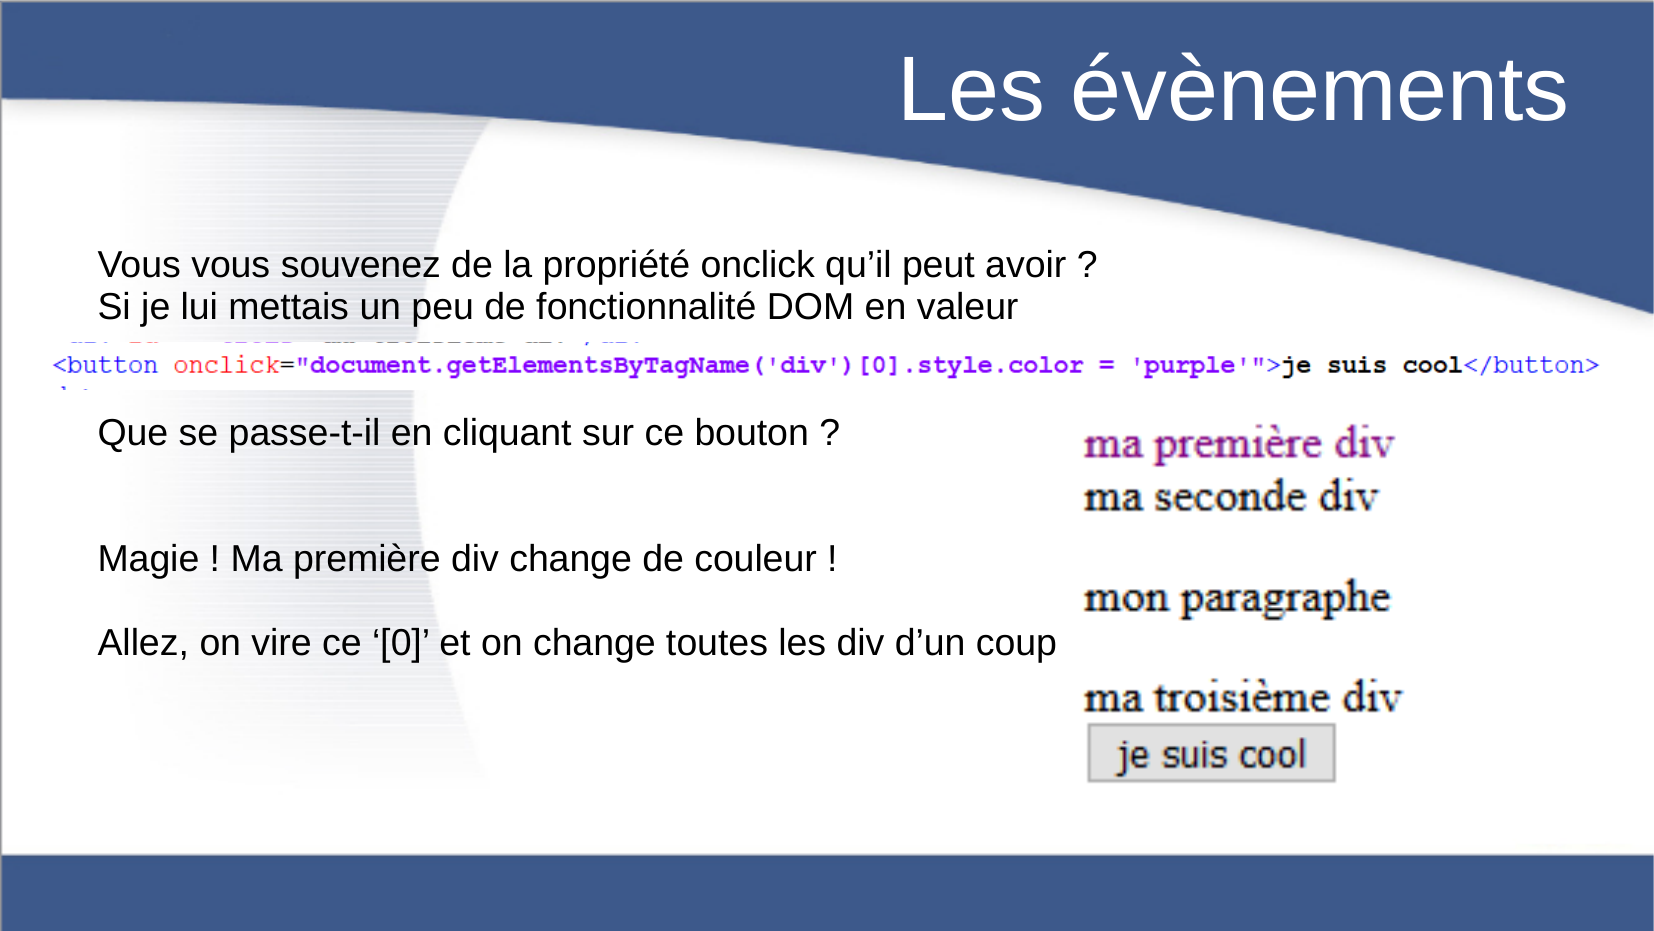

# Les évènements
Vous vous souvenez de la propriété onclick qu’il peut avoir ?
Si je lui mettais un peu de fonctionnalité DOM en valeur
Que se passe-t-il en cliquant sur ce bouton ?
Magie ! Ma première div change de couleur !
Allez, on vire ce ‘[0]’ et on change toutes les div d’un coup !